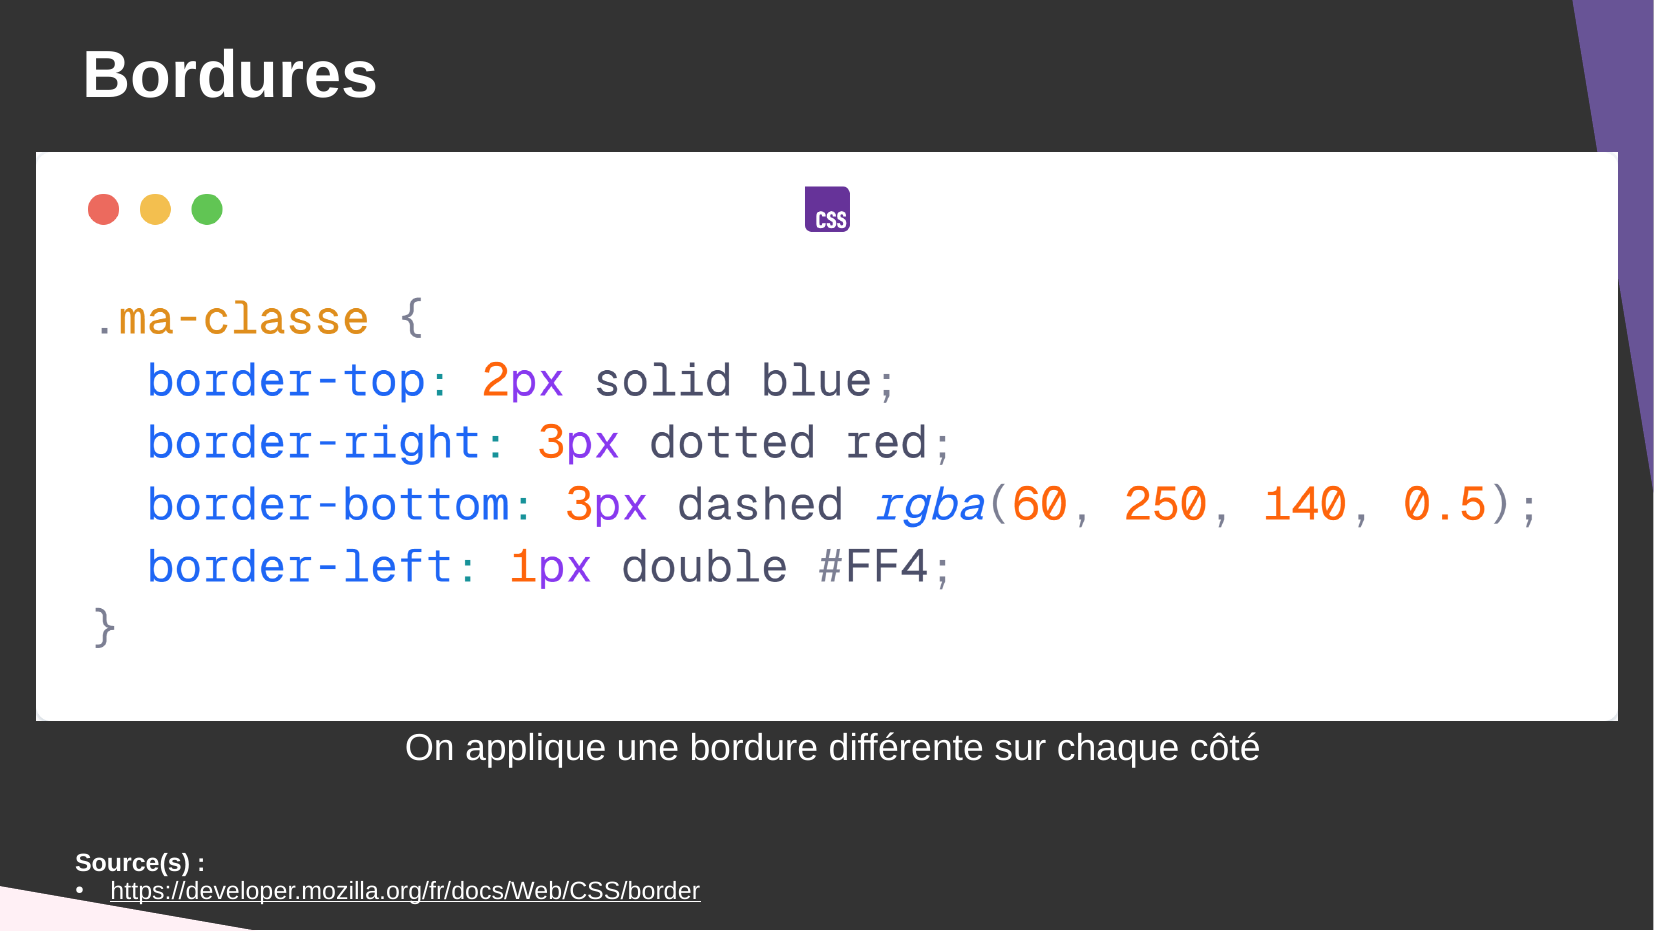

# Bordures
On applique une bordure différente sur chaque côté
Source(s) :
https://developer.mozilla.org/fr/docs/Web/CSS/border